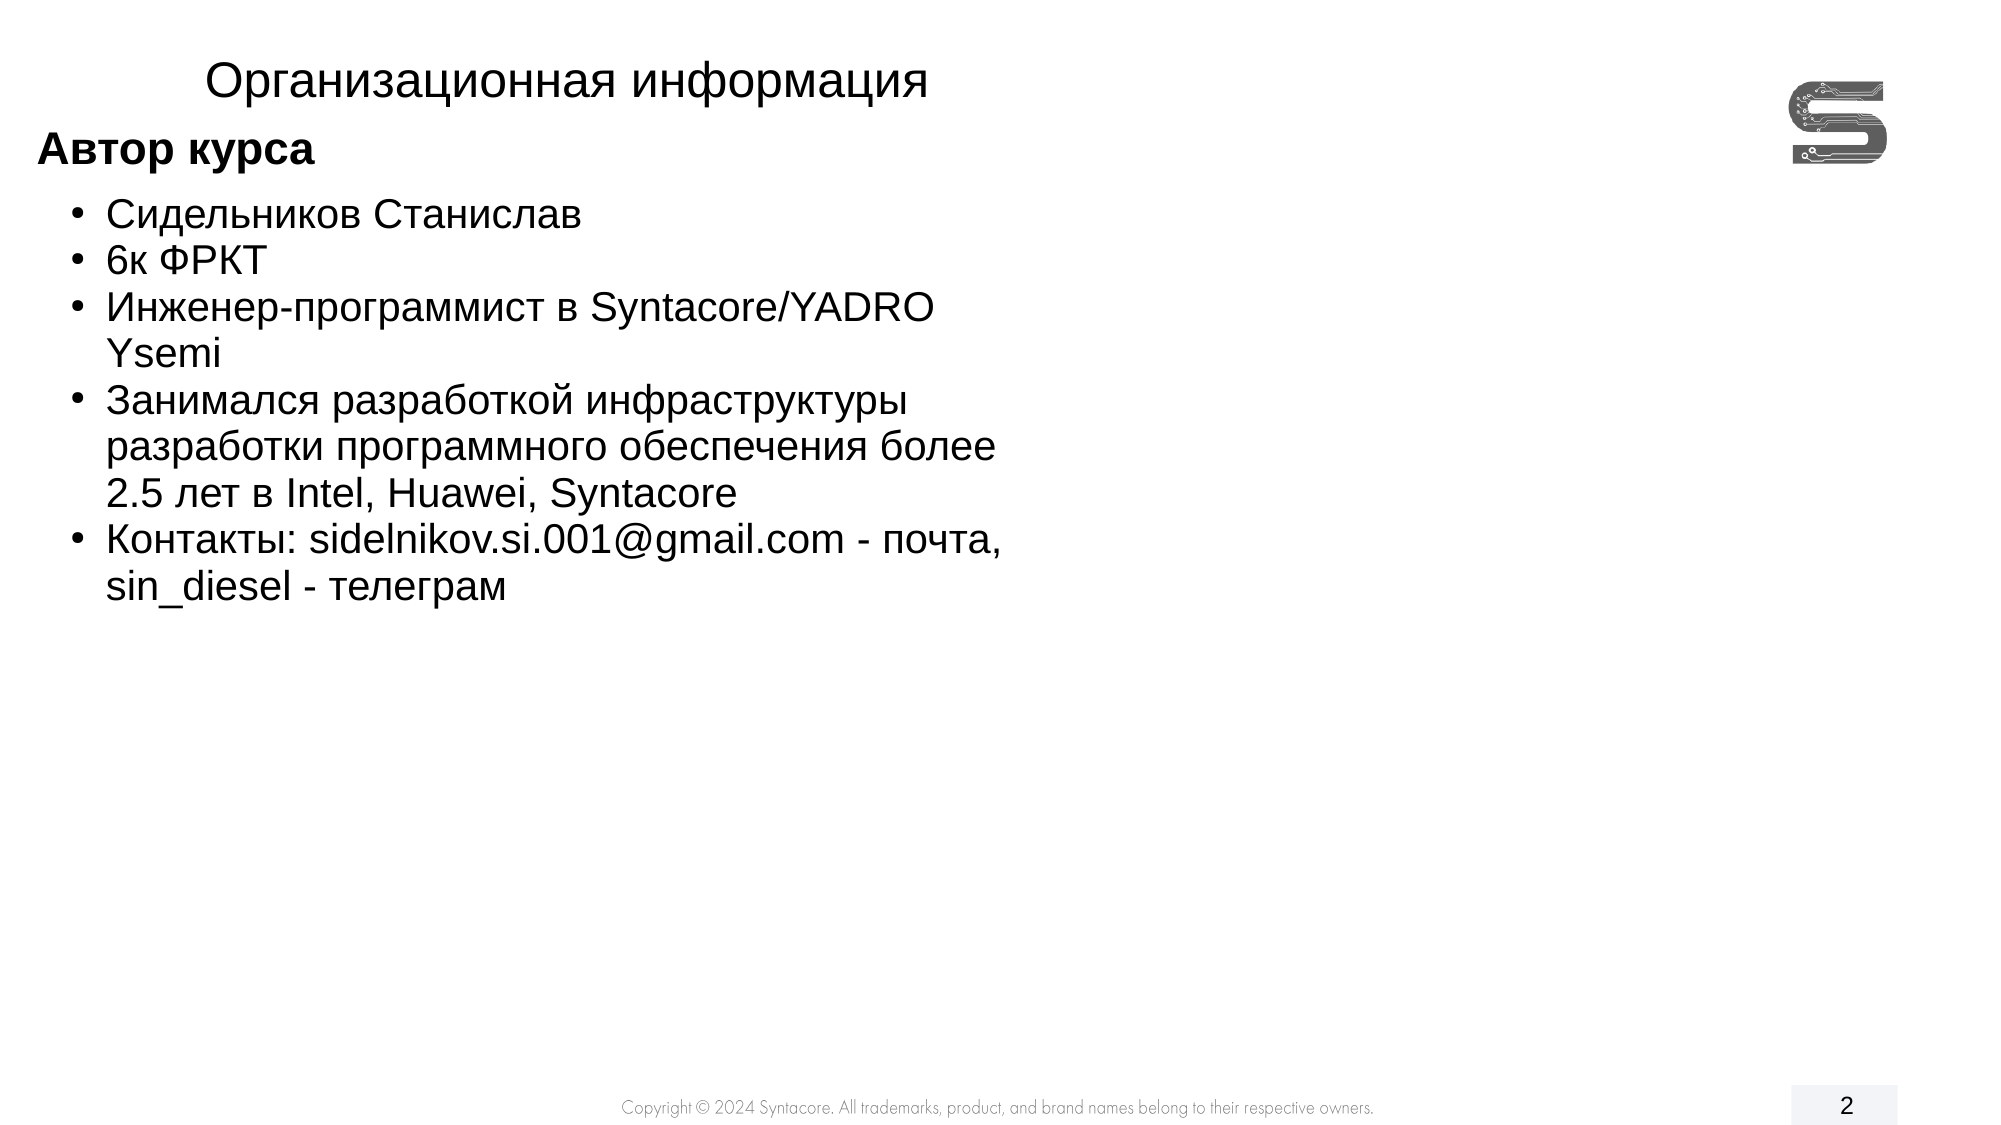

Организационная информация
Автор курса
Сидельников Станислав
6к ФРКТ
Инженер-программист в Syntacore/YADRO Ysemi
Занимался разработкой инфраструктуры разработки программного обеспечения более 2.5 лет в Intel, Huawei, Syntacore
Контакты: sidelnikov.si.001@gmail.com - почта, sin_diesel - телеграм